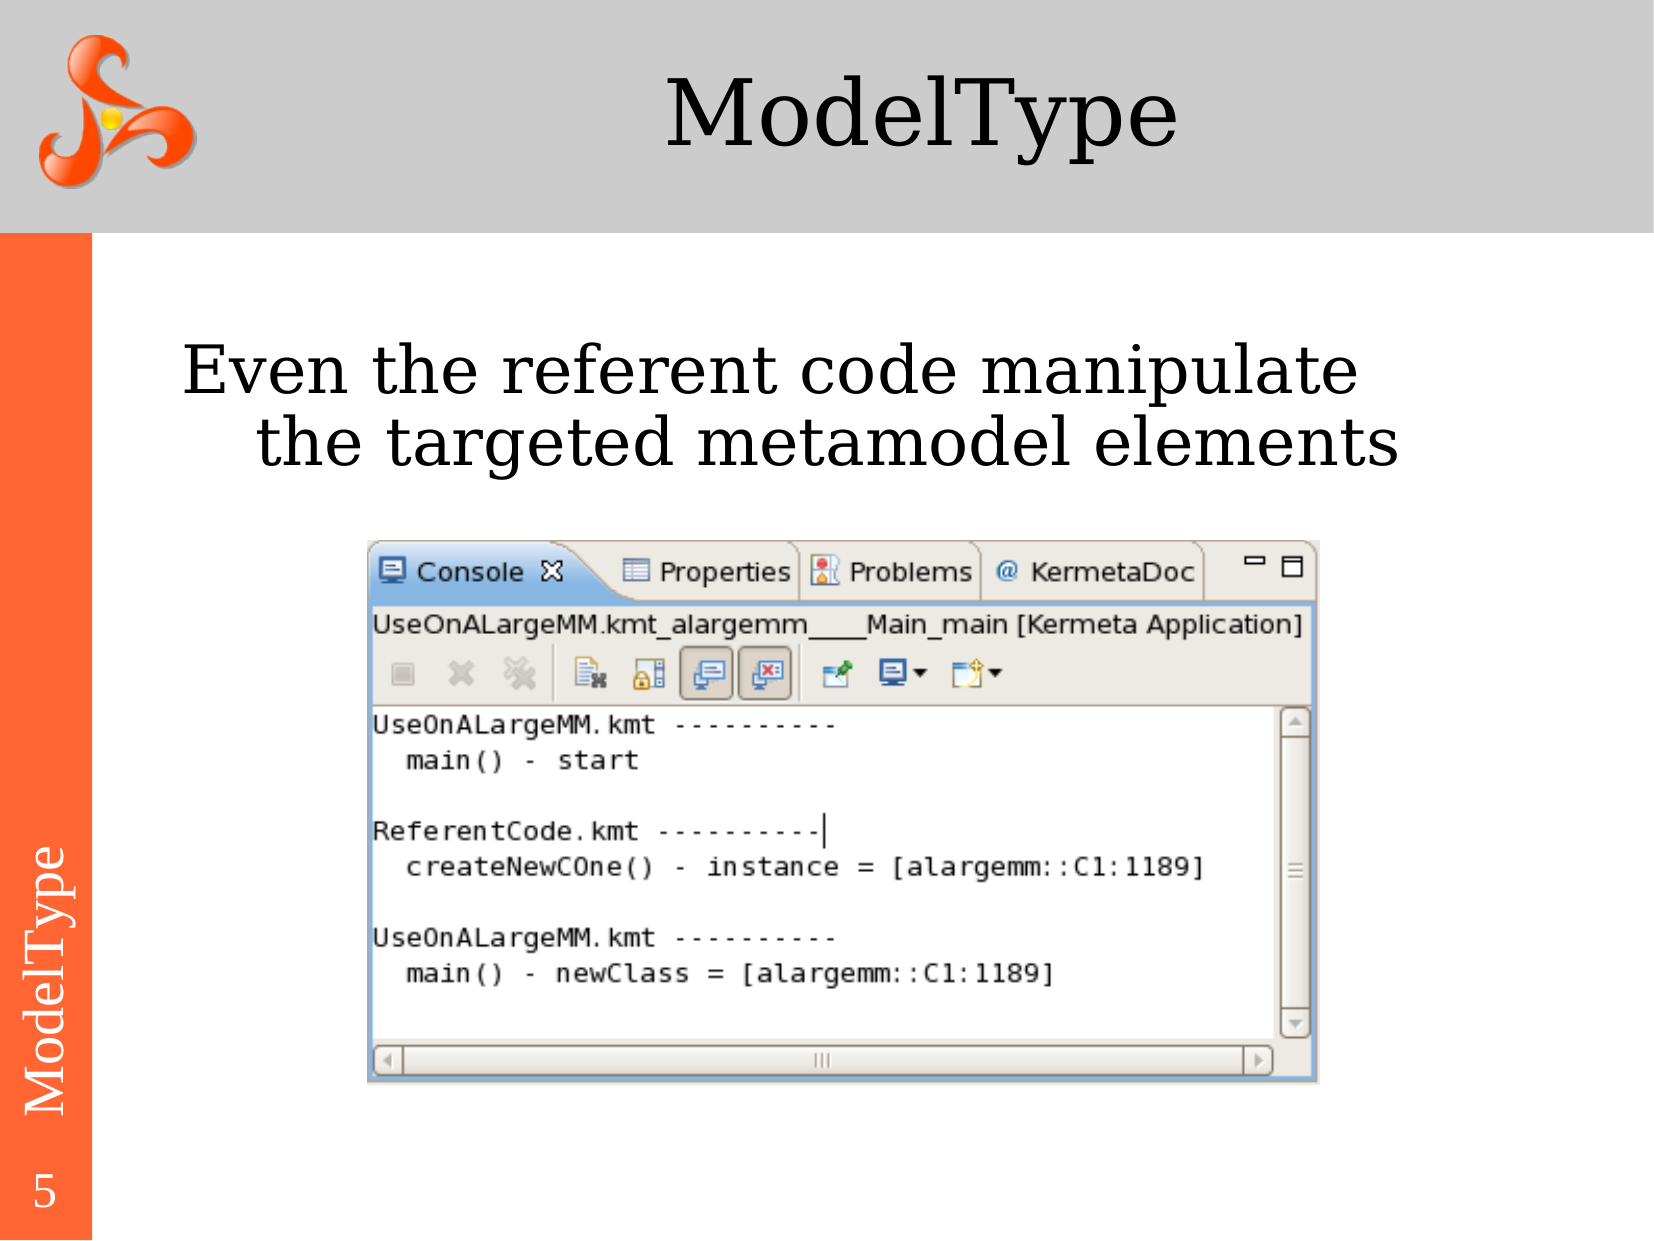

# ModelType
Even the referent code manipulate
 the targeted metamodel elements
ModelType